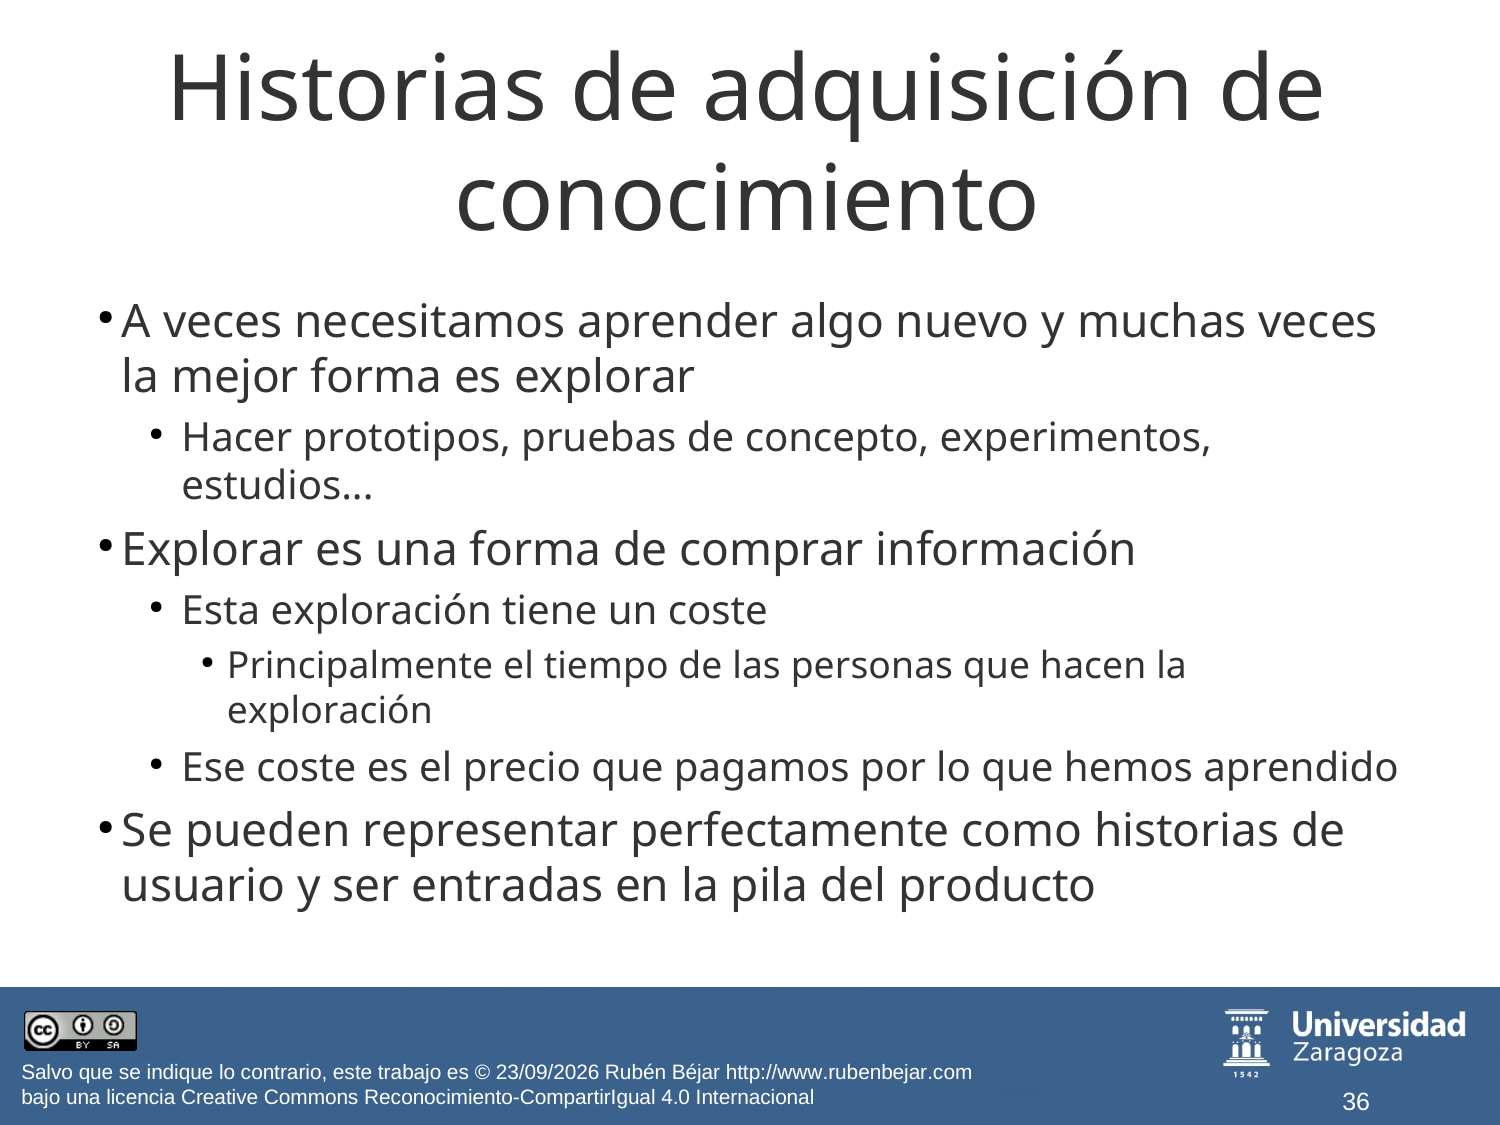

# Historias de adquisición de conocimiento
A veces necesitamos aprender algo nuevo y muchas veces la mejor forma es explorar
Hacer prototipos, pruebas de concepto, experimentos, estudios...
Explorar es una forma de comprar información
Esta exploración tiene un coste
Principalmente el tiempo de las personas que hacen la exploración
Ese coste es el precio que pagamos por lo que hemos aprendido
Se pueden representar perfectamente como historias de usuario y ser entradas en la pila del producto